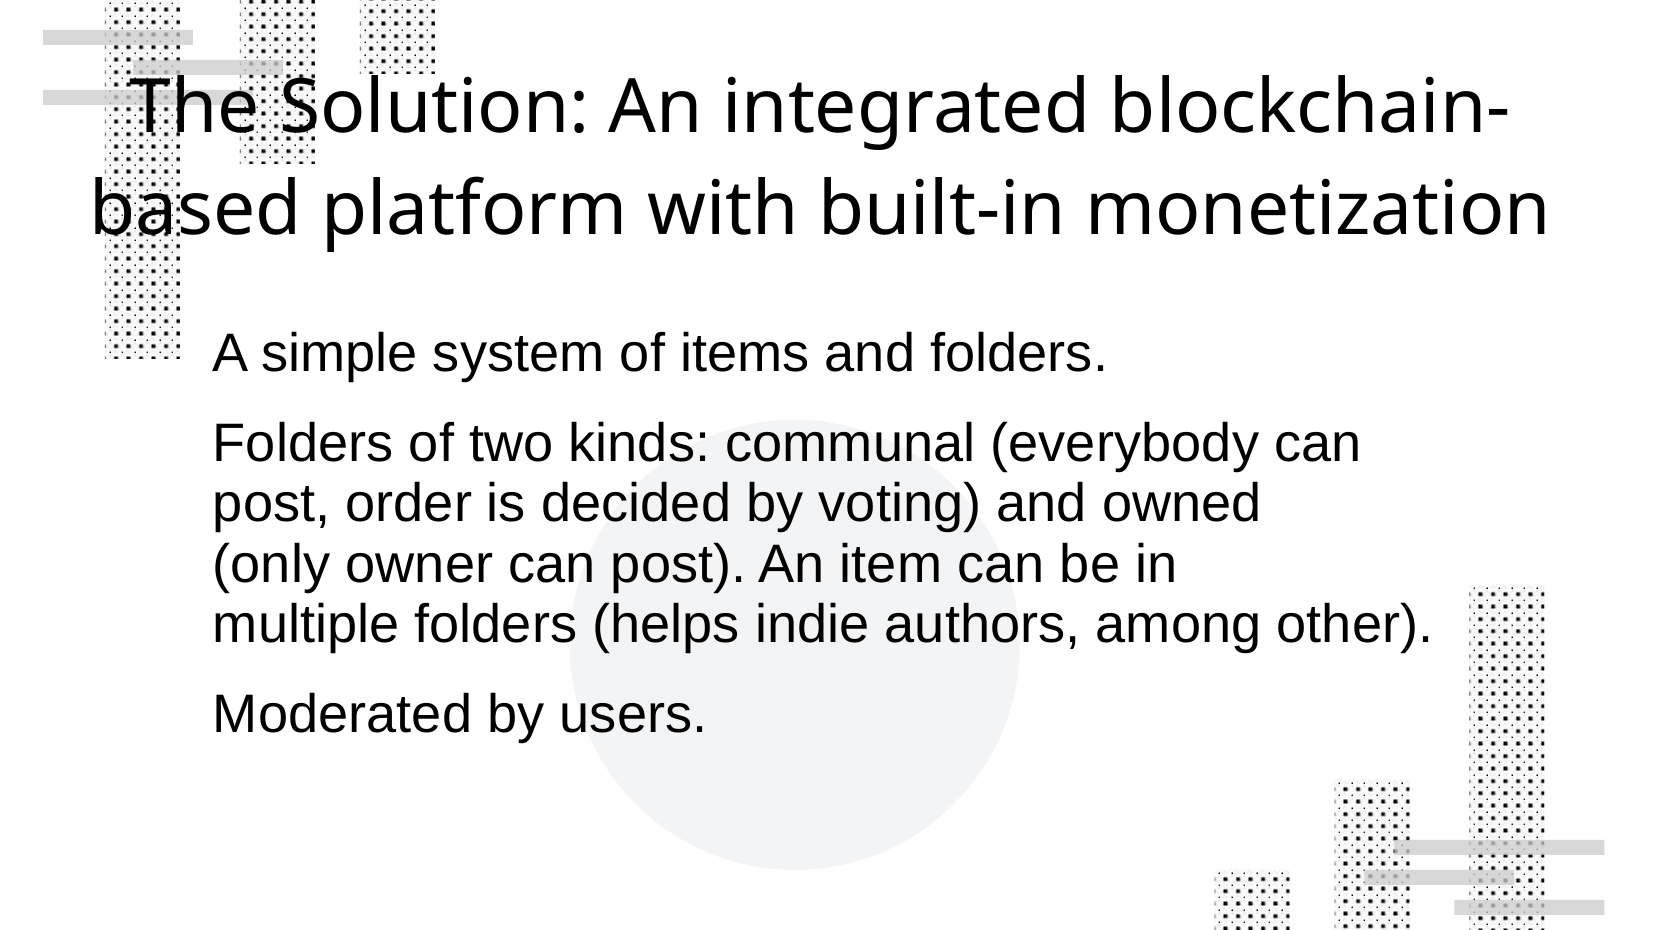

# The Solution: An integrated blockchain-based platform with built-in monetization
A simple system of items and folders.
Folders of two kinds: communal (everybody can
post, order is decided by voting) and owned
(only owner can post). An item can be in
multiple folders (helps indie authors, among other).
Moderated by users.